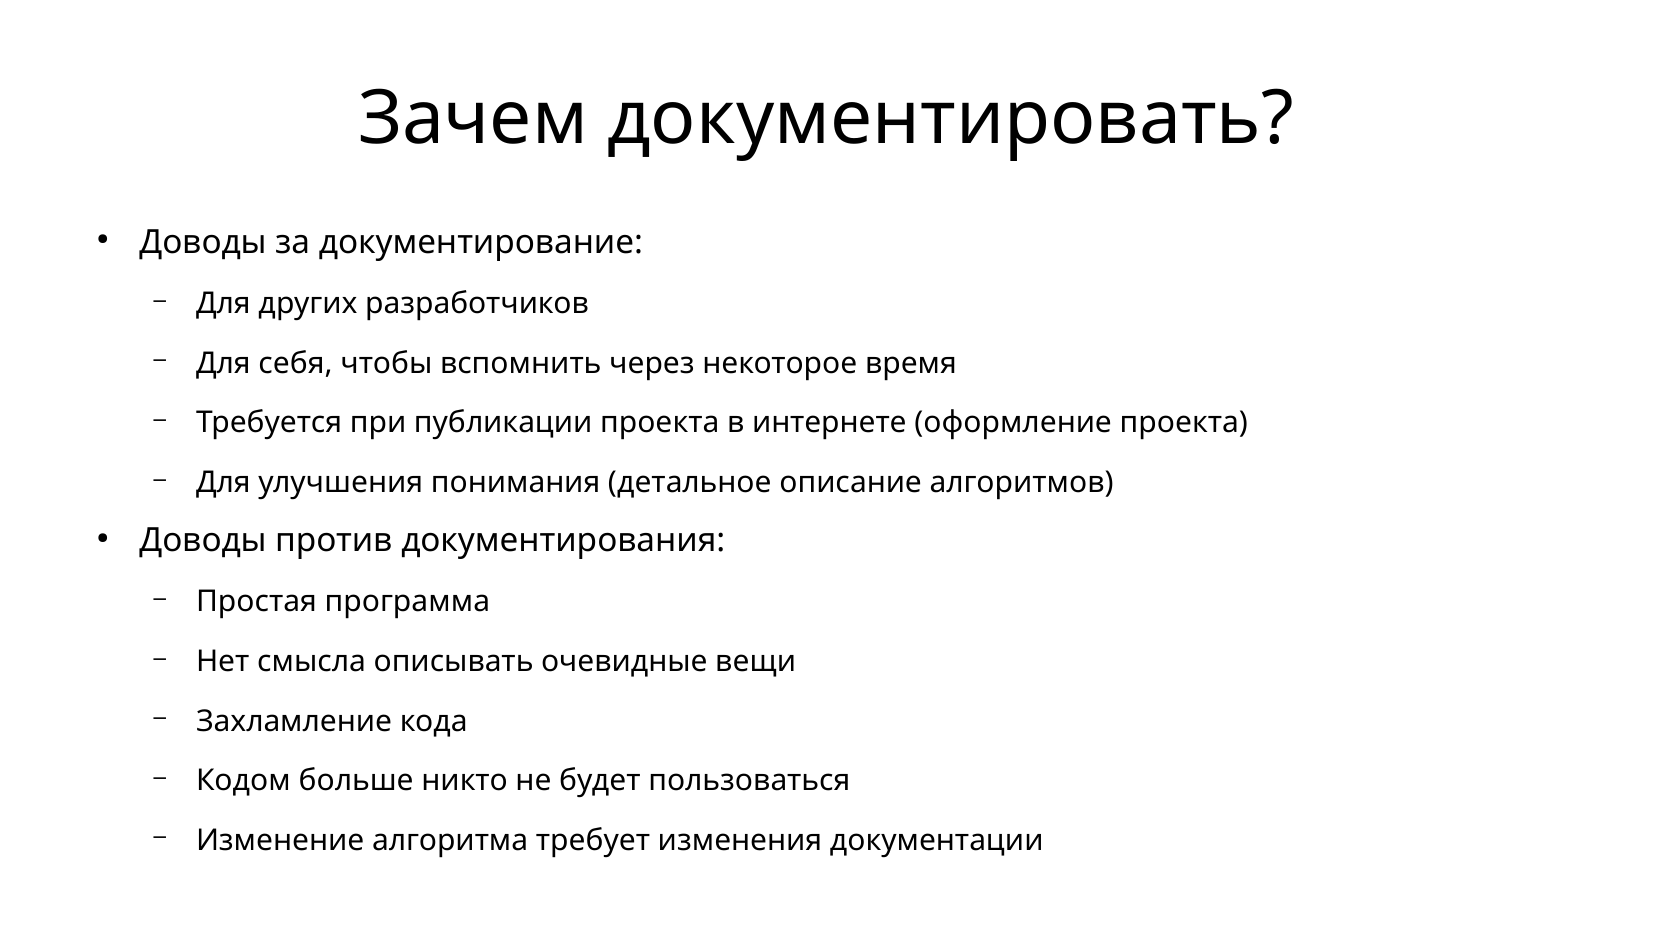

# Зачем документировать?
Доводы за документирование:
Для других разработчиков
Для себя, чтобы вспомнить через некоторое время
Требуется при публикации проекта в интернете (оформление проекта)
Для улучшения понимания (детальное описание алгоритмов)
Доводы против документирования:
Простая программа
Нет смысла описывать очевидные вещи
Захламление кода
Кодом больше никто не будет пользоваться
Изменение алгоритма требует изменения документации